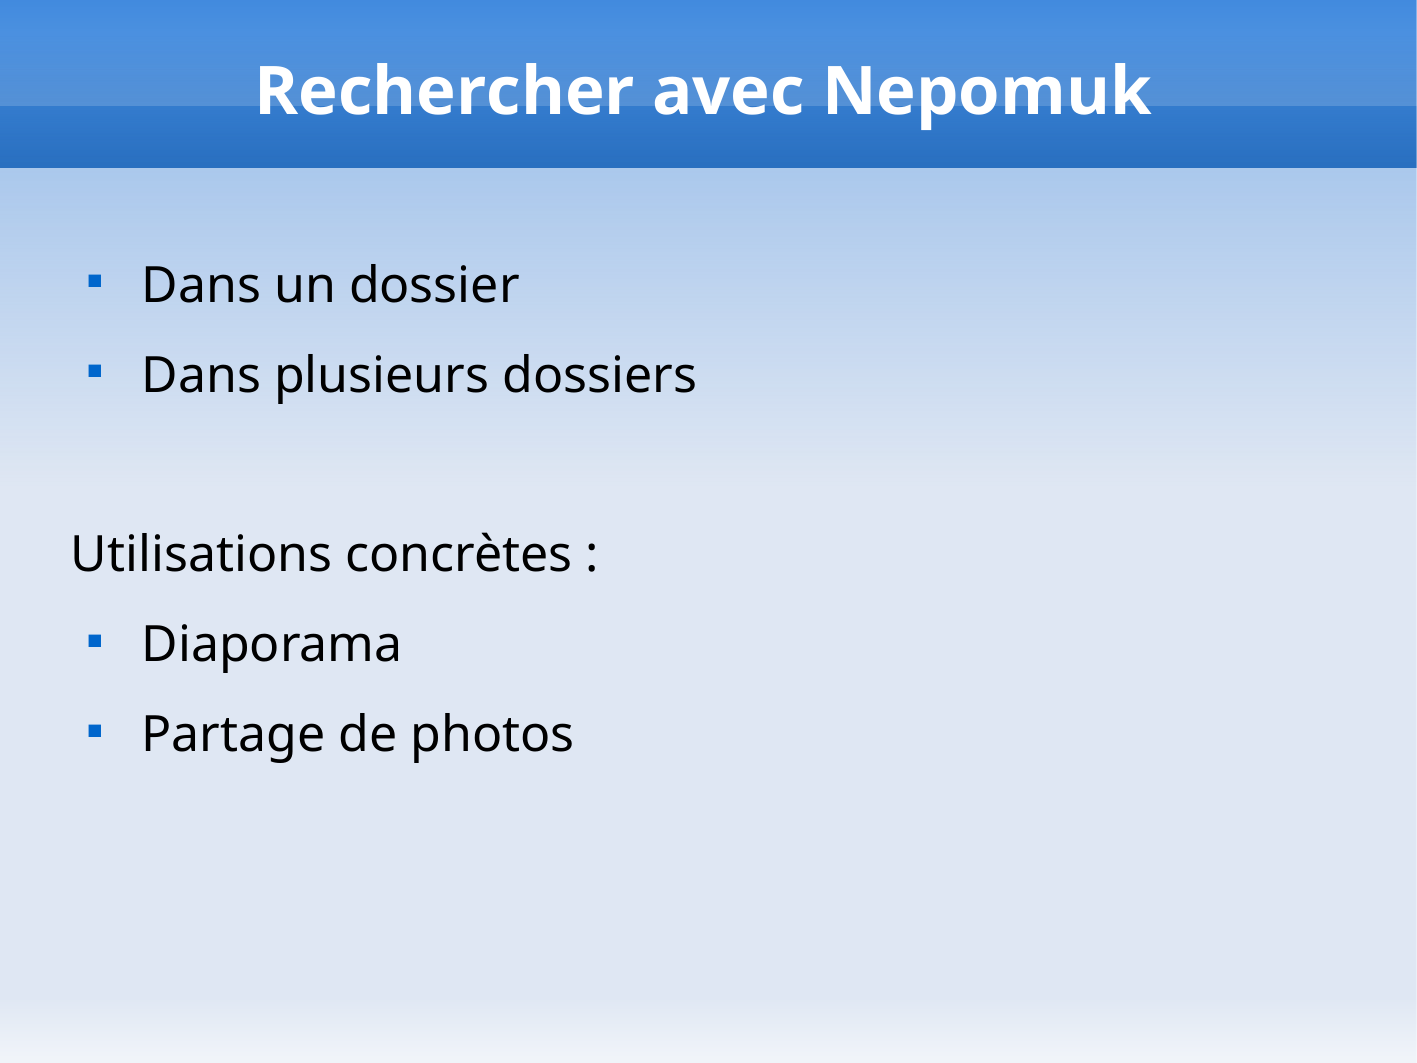

# Rechercher avec Nepomuk
Dans un dossier
Dans plusieurs dossiers
Utilisations concrètes :
Diaporama
Partage de photos